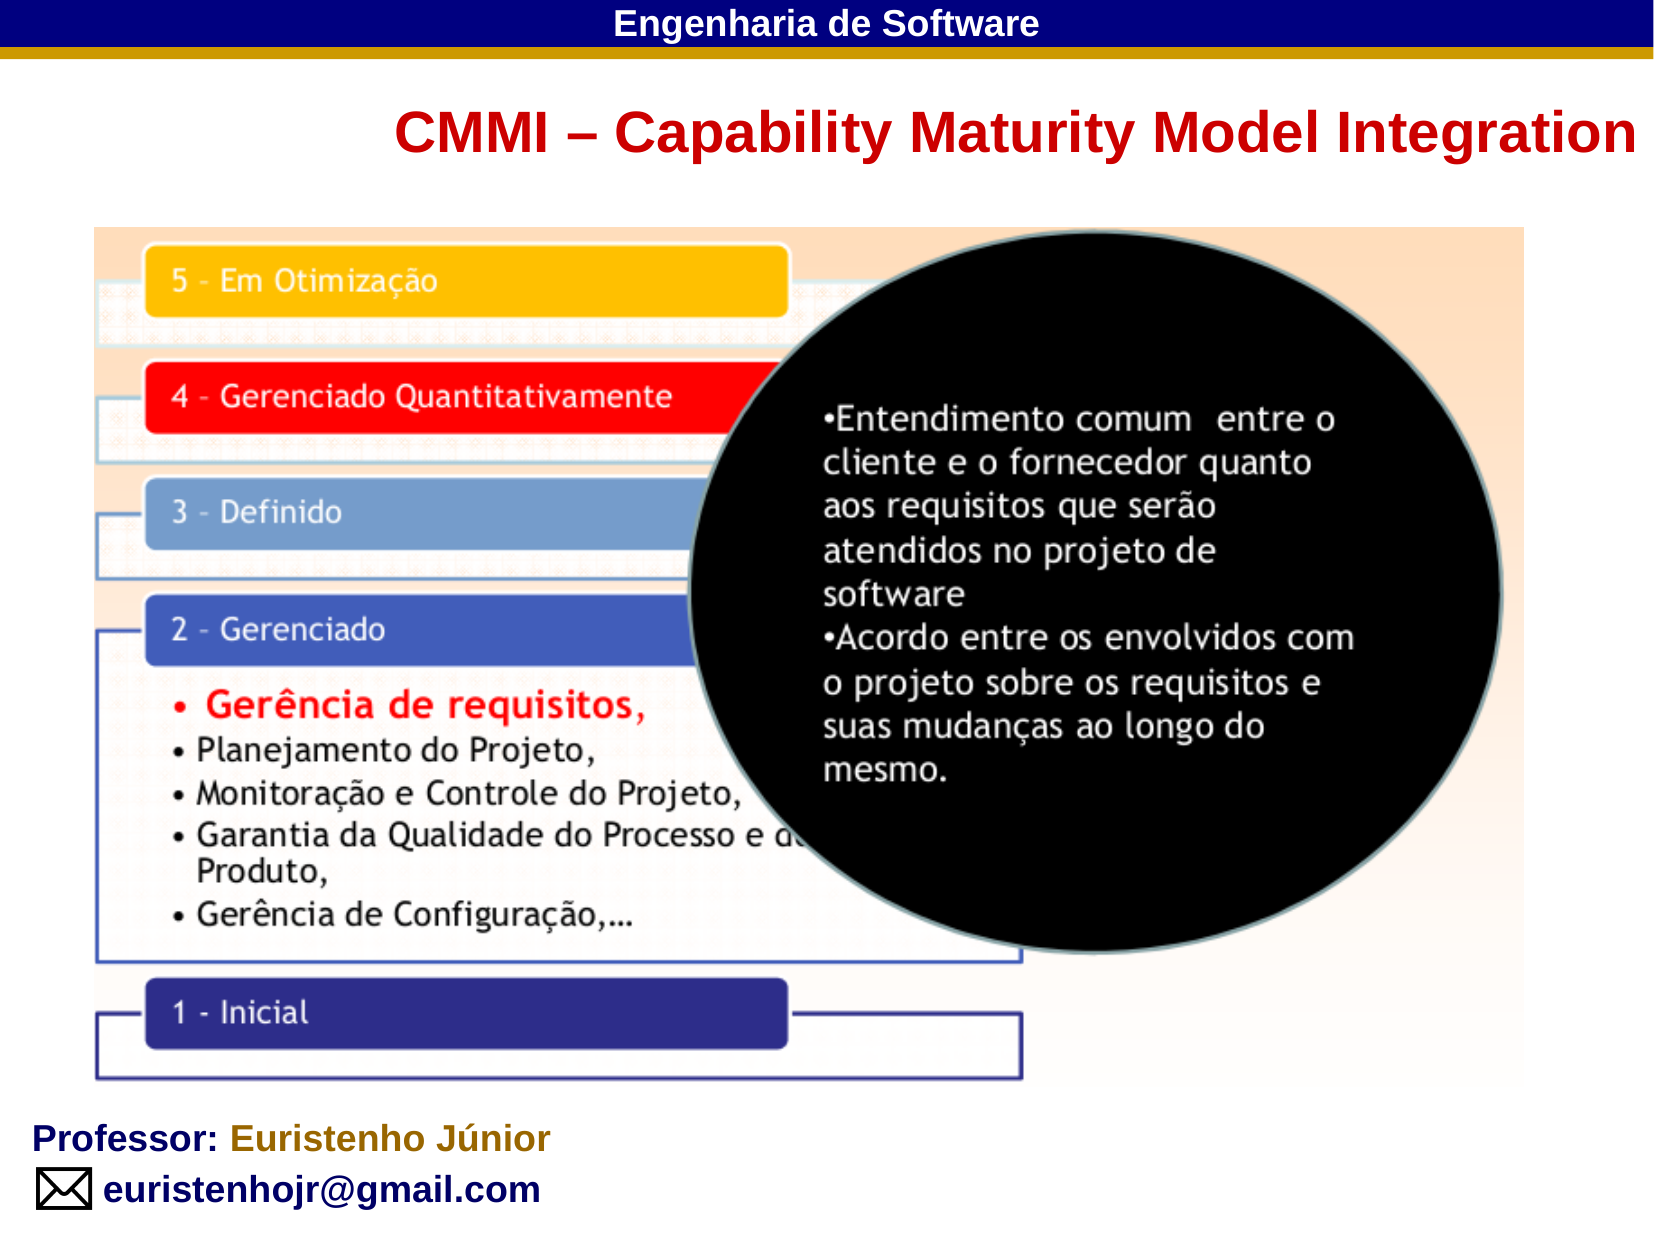

Engenharia de Software
CMMI – Capability Maturity Model Integration
Professor: Euristenho Júnior
euristenhojr@gmail.com